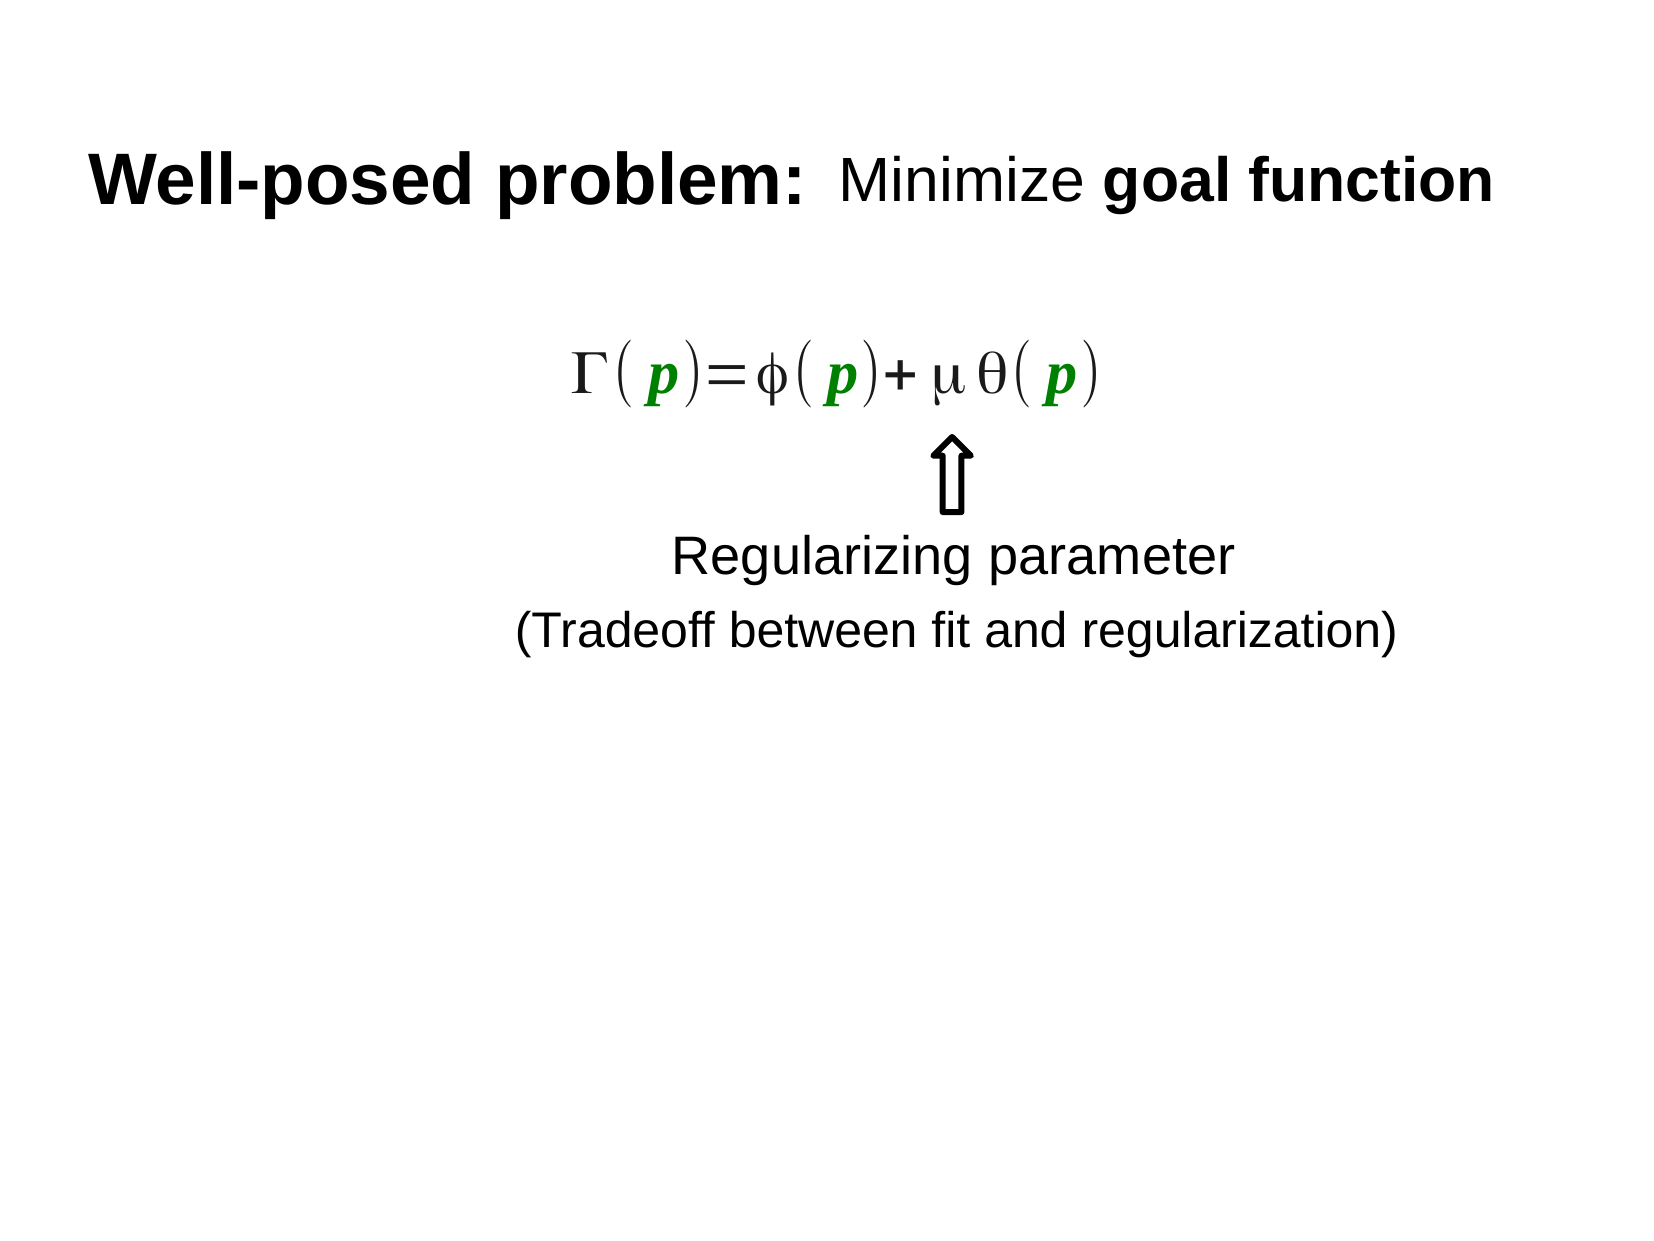

Well-posed problem:
Minimize goal function
Regularizing parameter
(Tradeoff between fit and regularization)